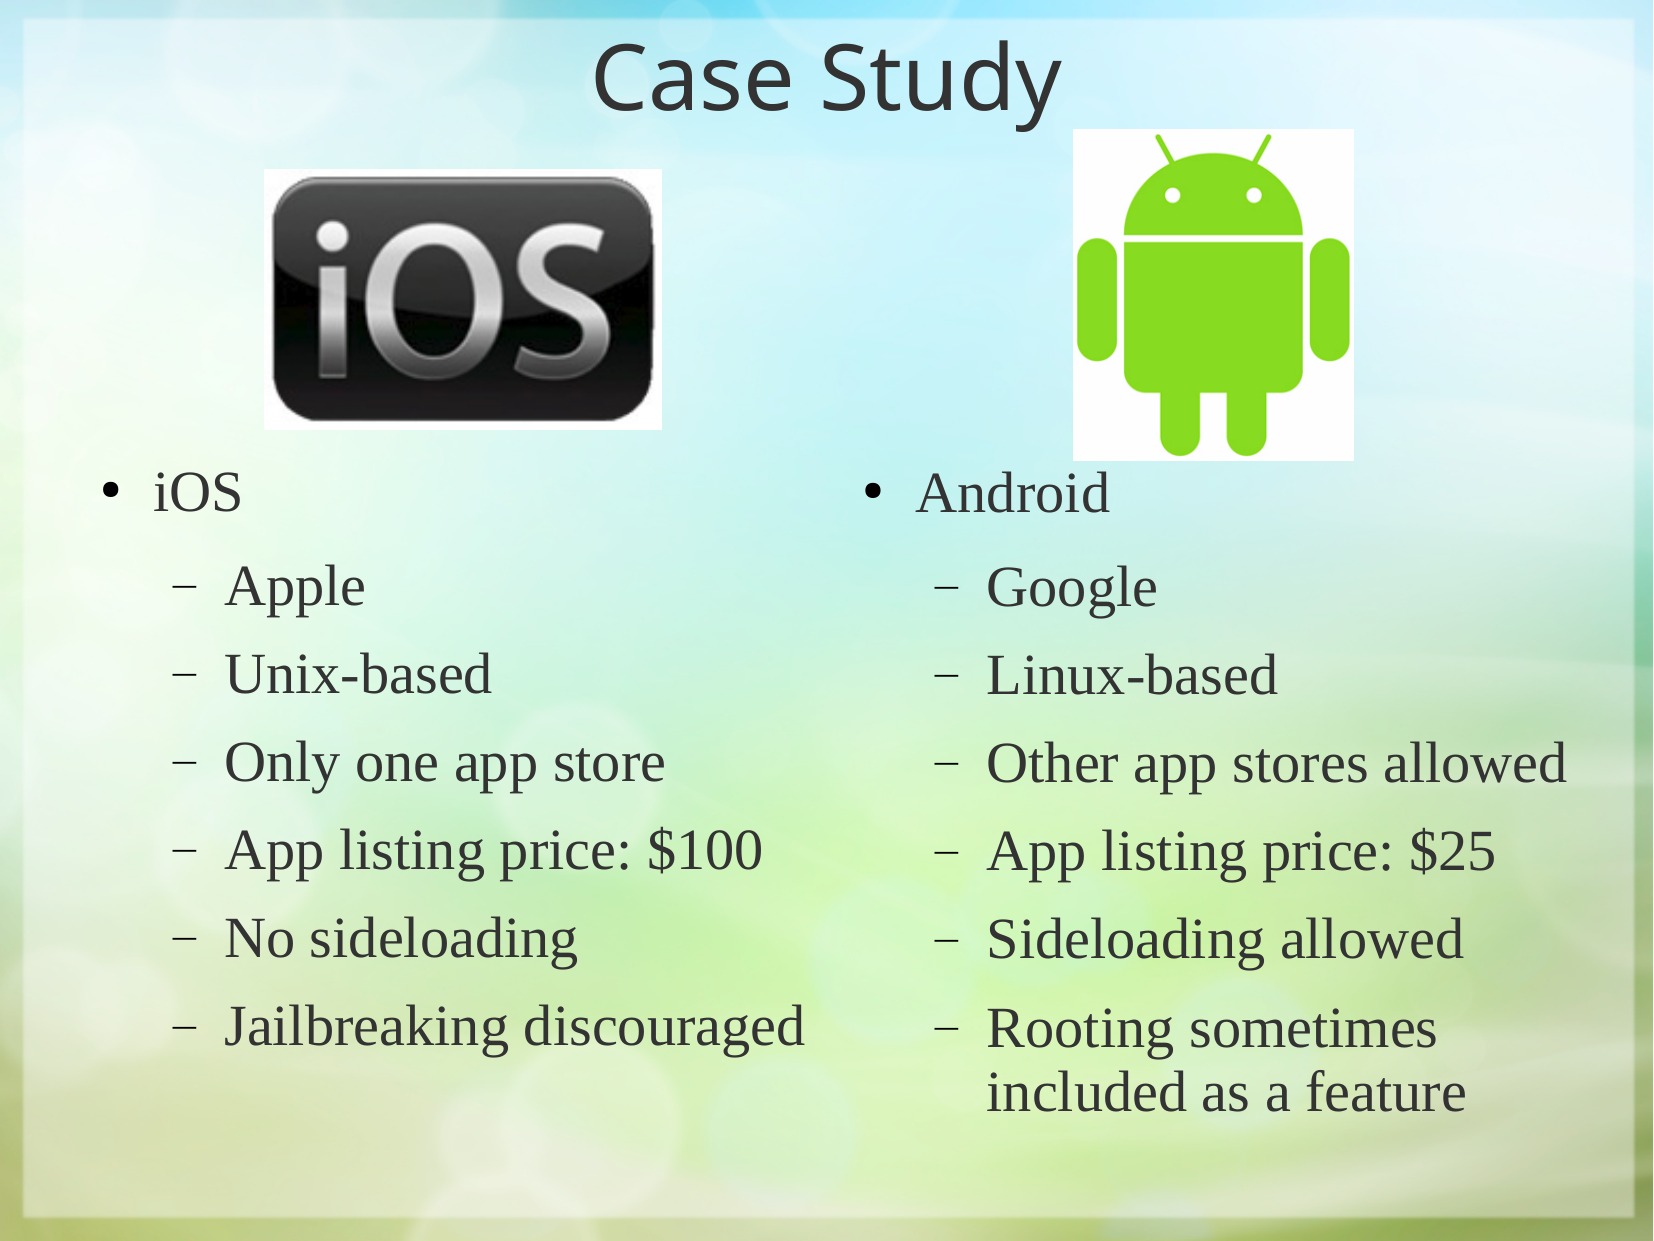

# Case Study
iOS
Apple
Unix-based
Only one app store
App listing price: $100
No sideloading
Jailbreaking discouraged
Android
Google
Linux-based
Other app stores allowed
App listing price: $25
Sideloading allowed
Rooting sometimes included as a feature